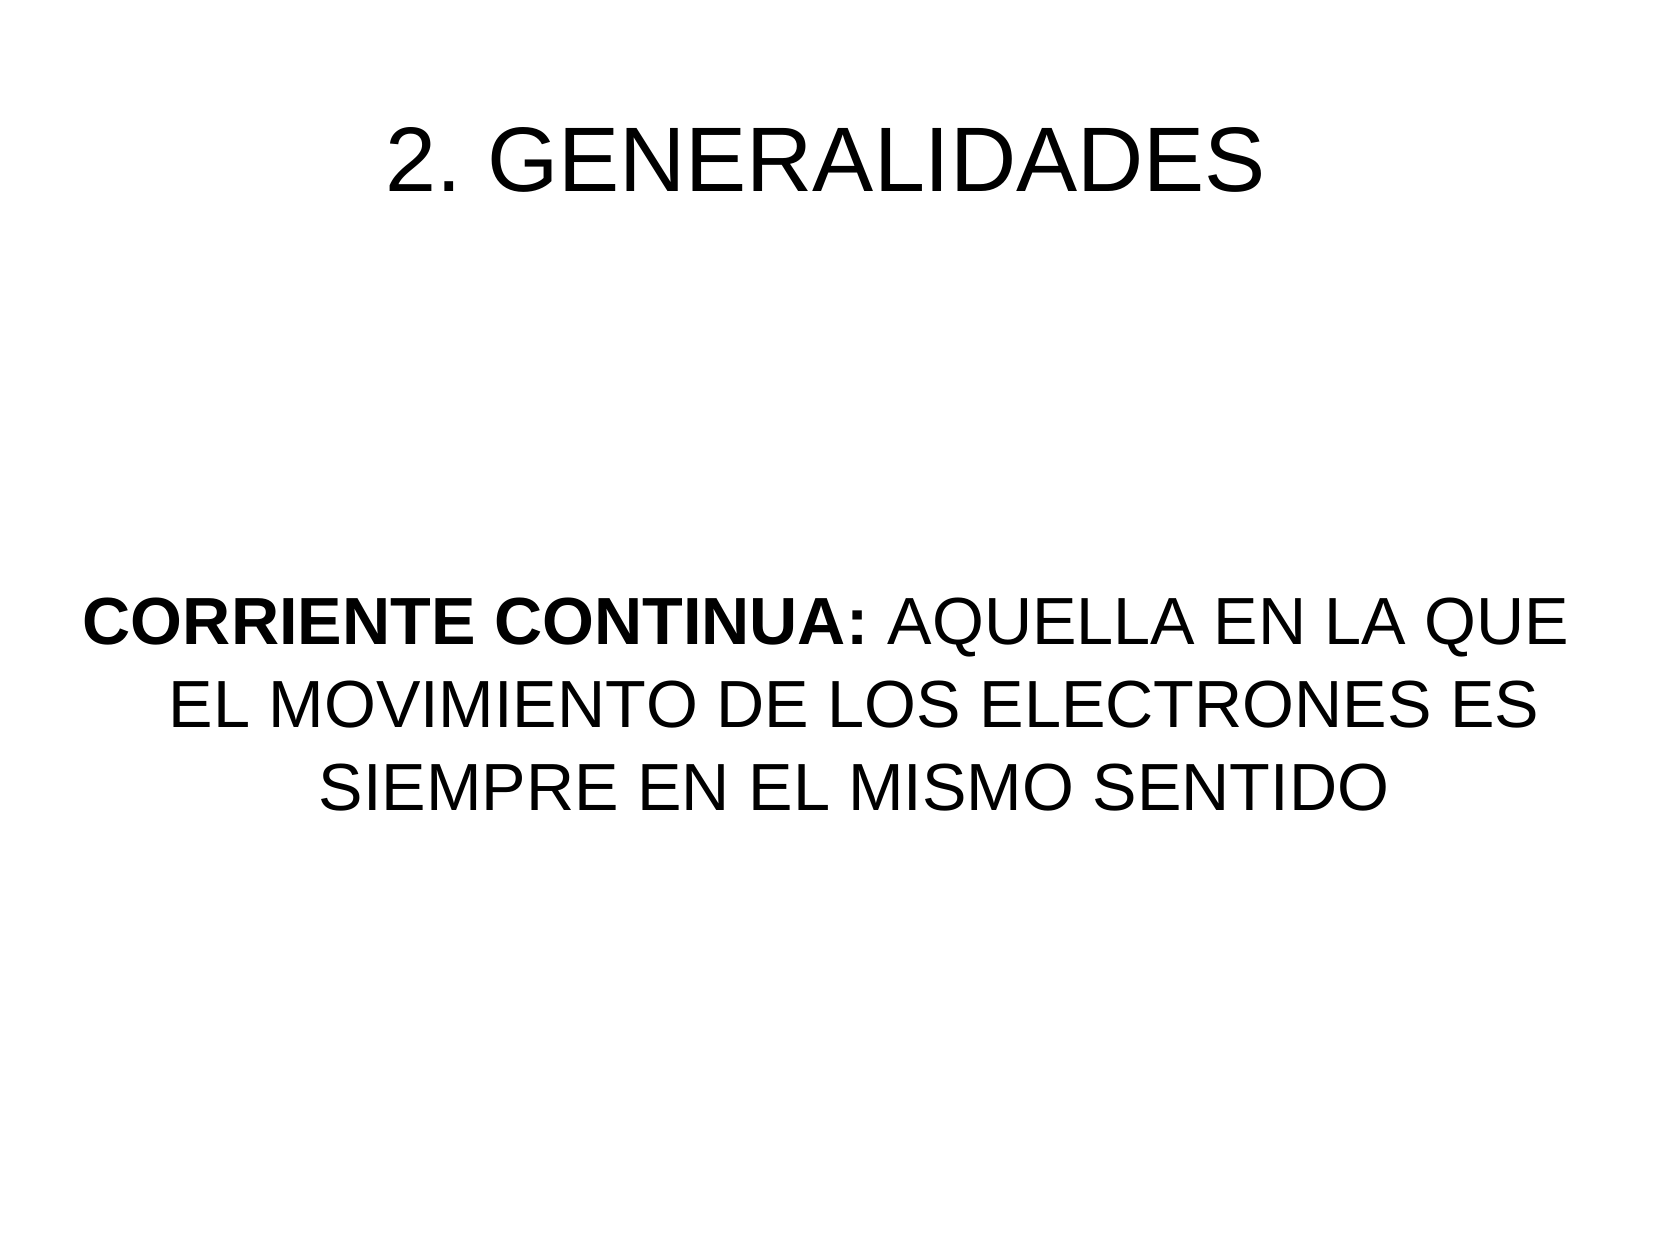

# 2. GENERALIDADES
CORRIENTE CONTINUA: AQUELLA EN LA QUE EL MOVIMIENTO DE LOS ELECTRONES ES SIEMPRE EN EL MISMO SENTIDO